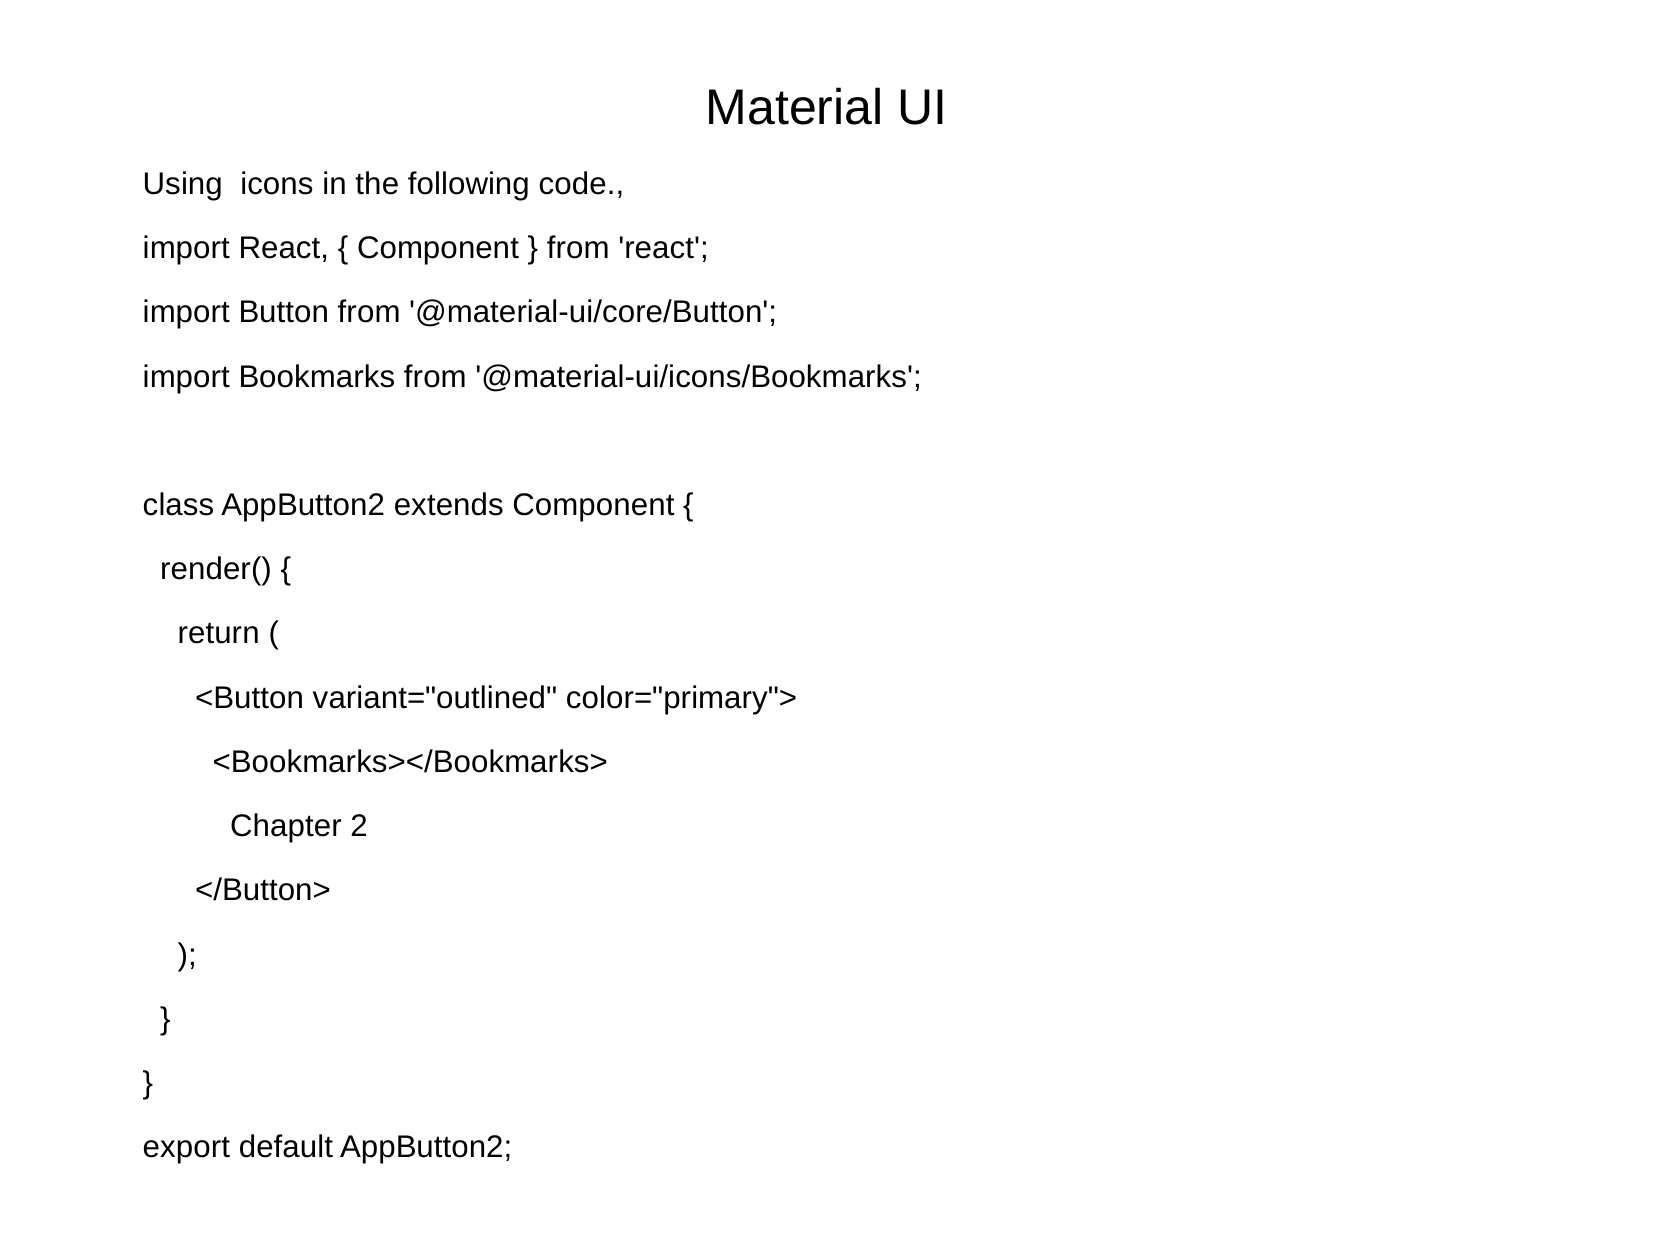

# Material UI
Using icons in the following code.,
import React, { Component } from 'react';
import Button from '@material-ui/core/Button';
import Bookmarks from '@material-ui/icons/Bookmarks';
class AppButton2 extends Component {
 render() {
 return (
 <Button variant="outlined" color="primary">
 <Bookmarks></Bookmarks>
 Chapter 2
 </Button>
 );
 }
}
export default AppButton2;